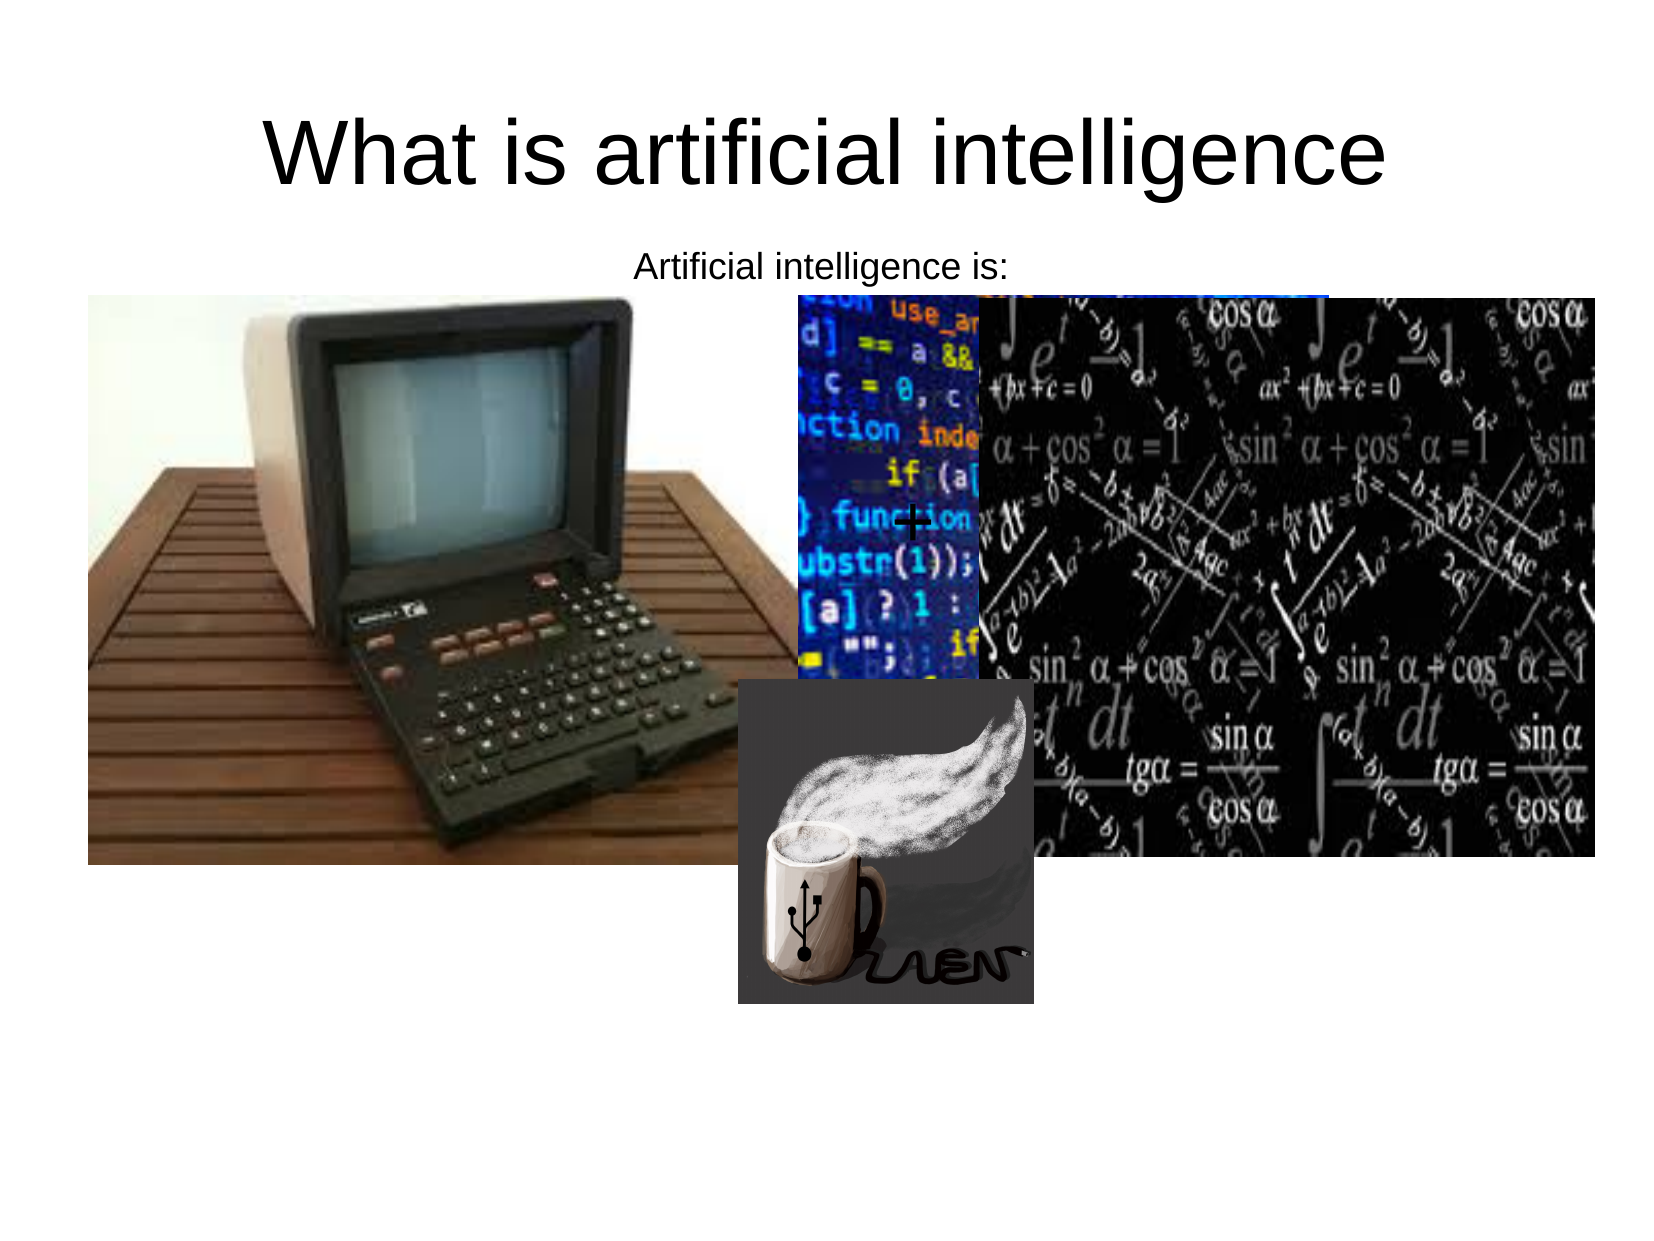

# What is artificial intelligence
Artificial intelligence is:
Artificial intelligence is not :
 +